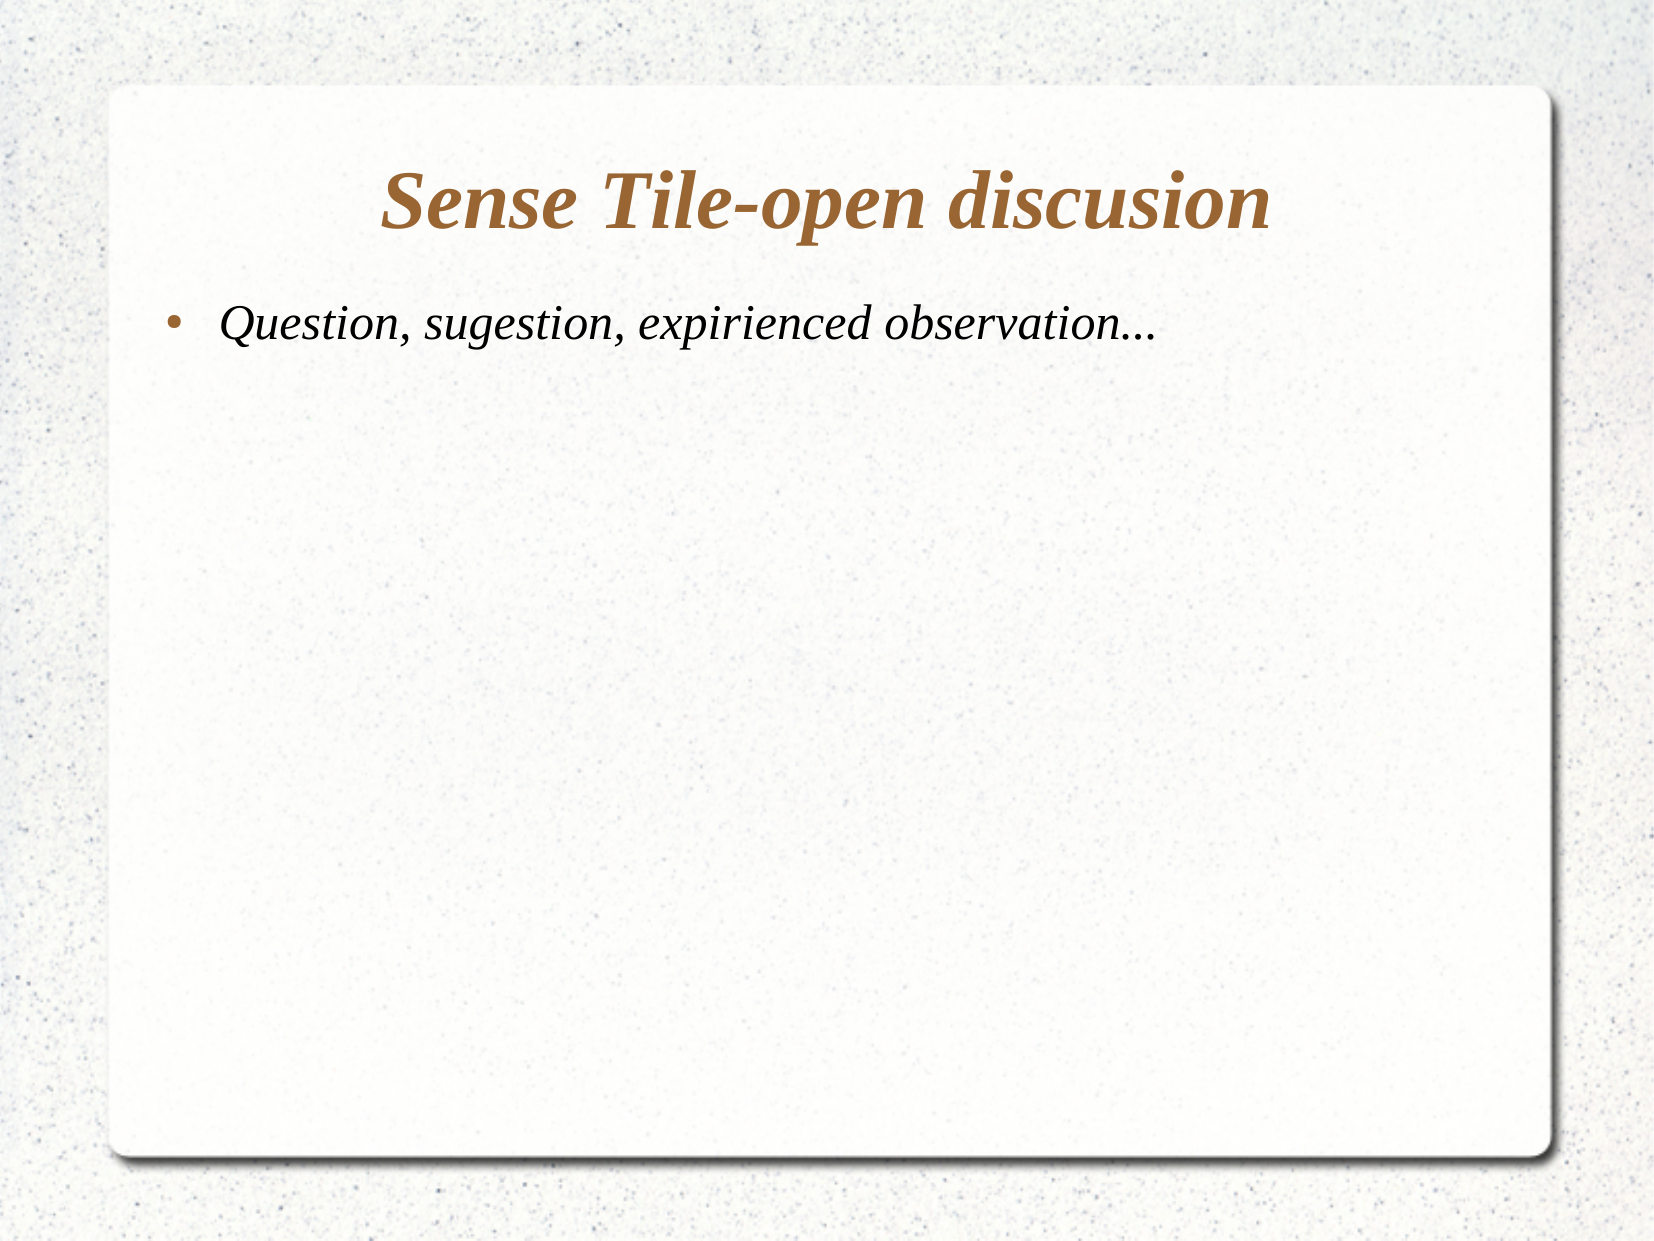

# Sense Tile-open discusion
Question, sugestion, expirienced observation...